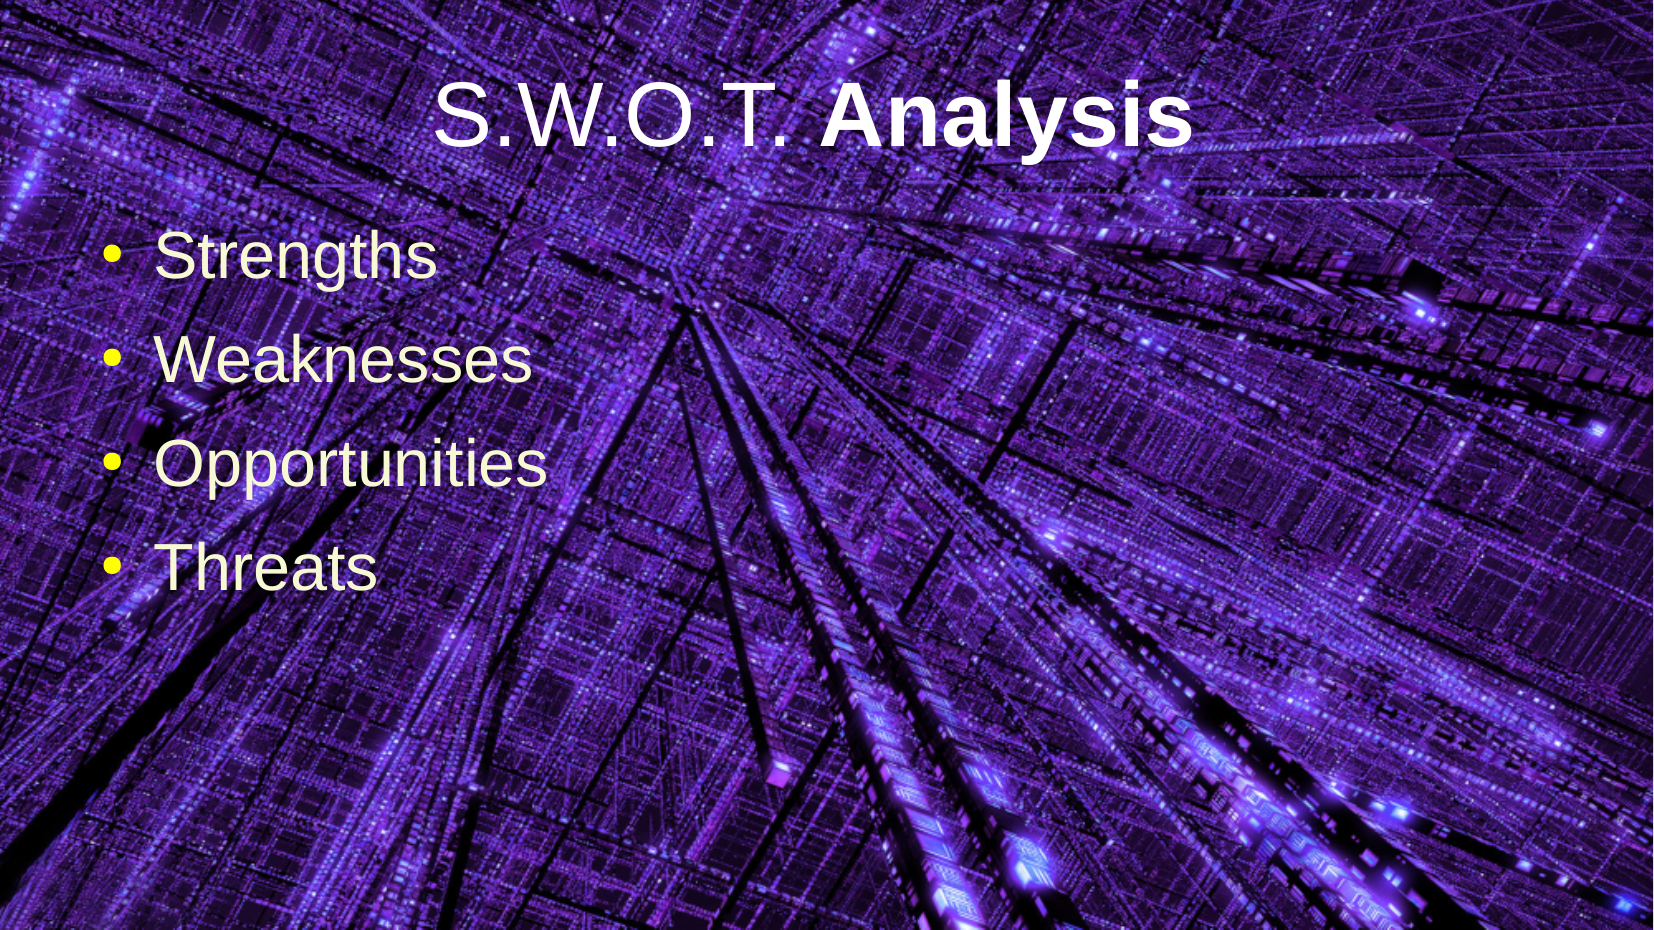

# S.W.O.T. Analysis
Strengths
Weaknesses
Opportunities
Threats